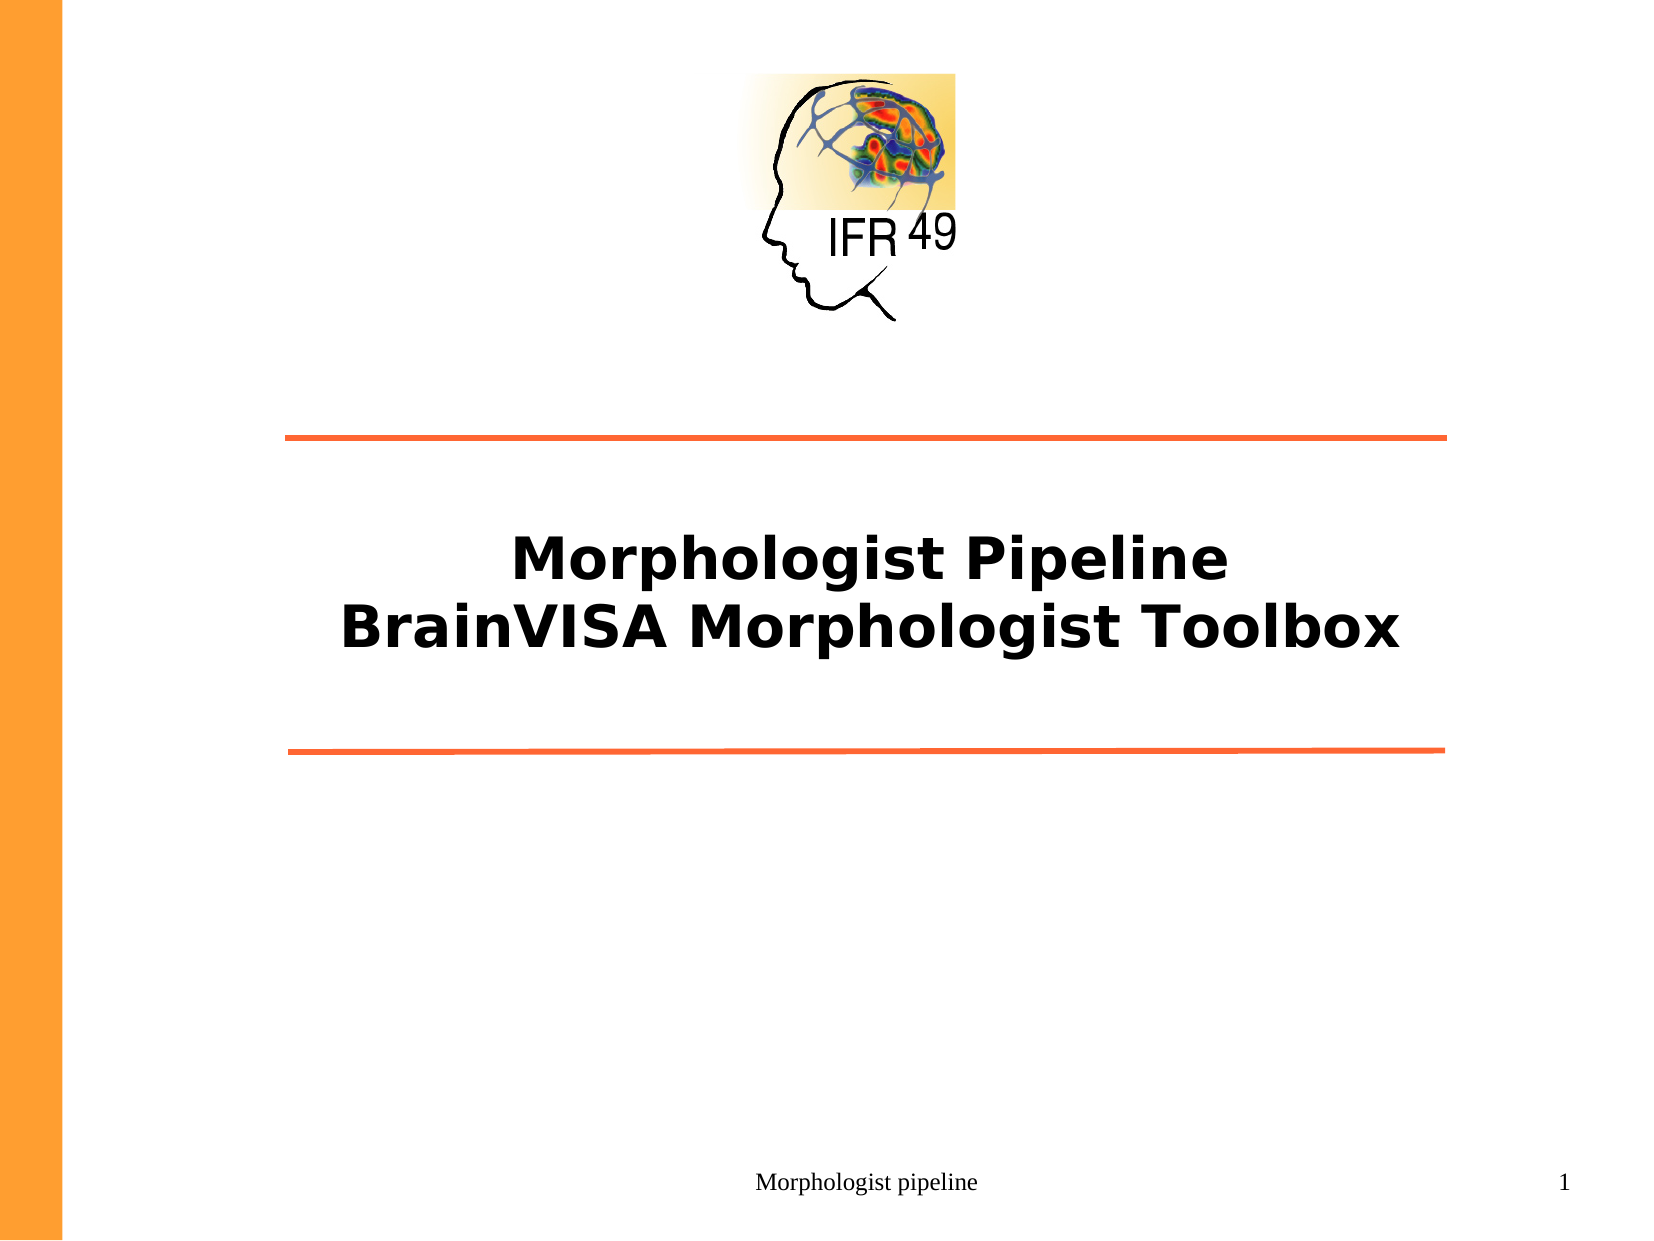

# Morphologist Pipeline BrainVISA Morphologist Toolbox
Morphologist pipeline
1